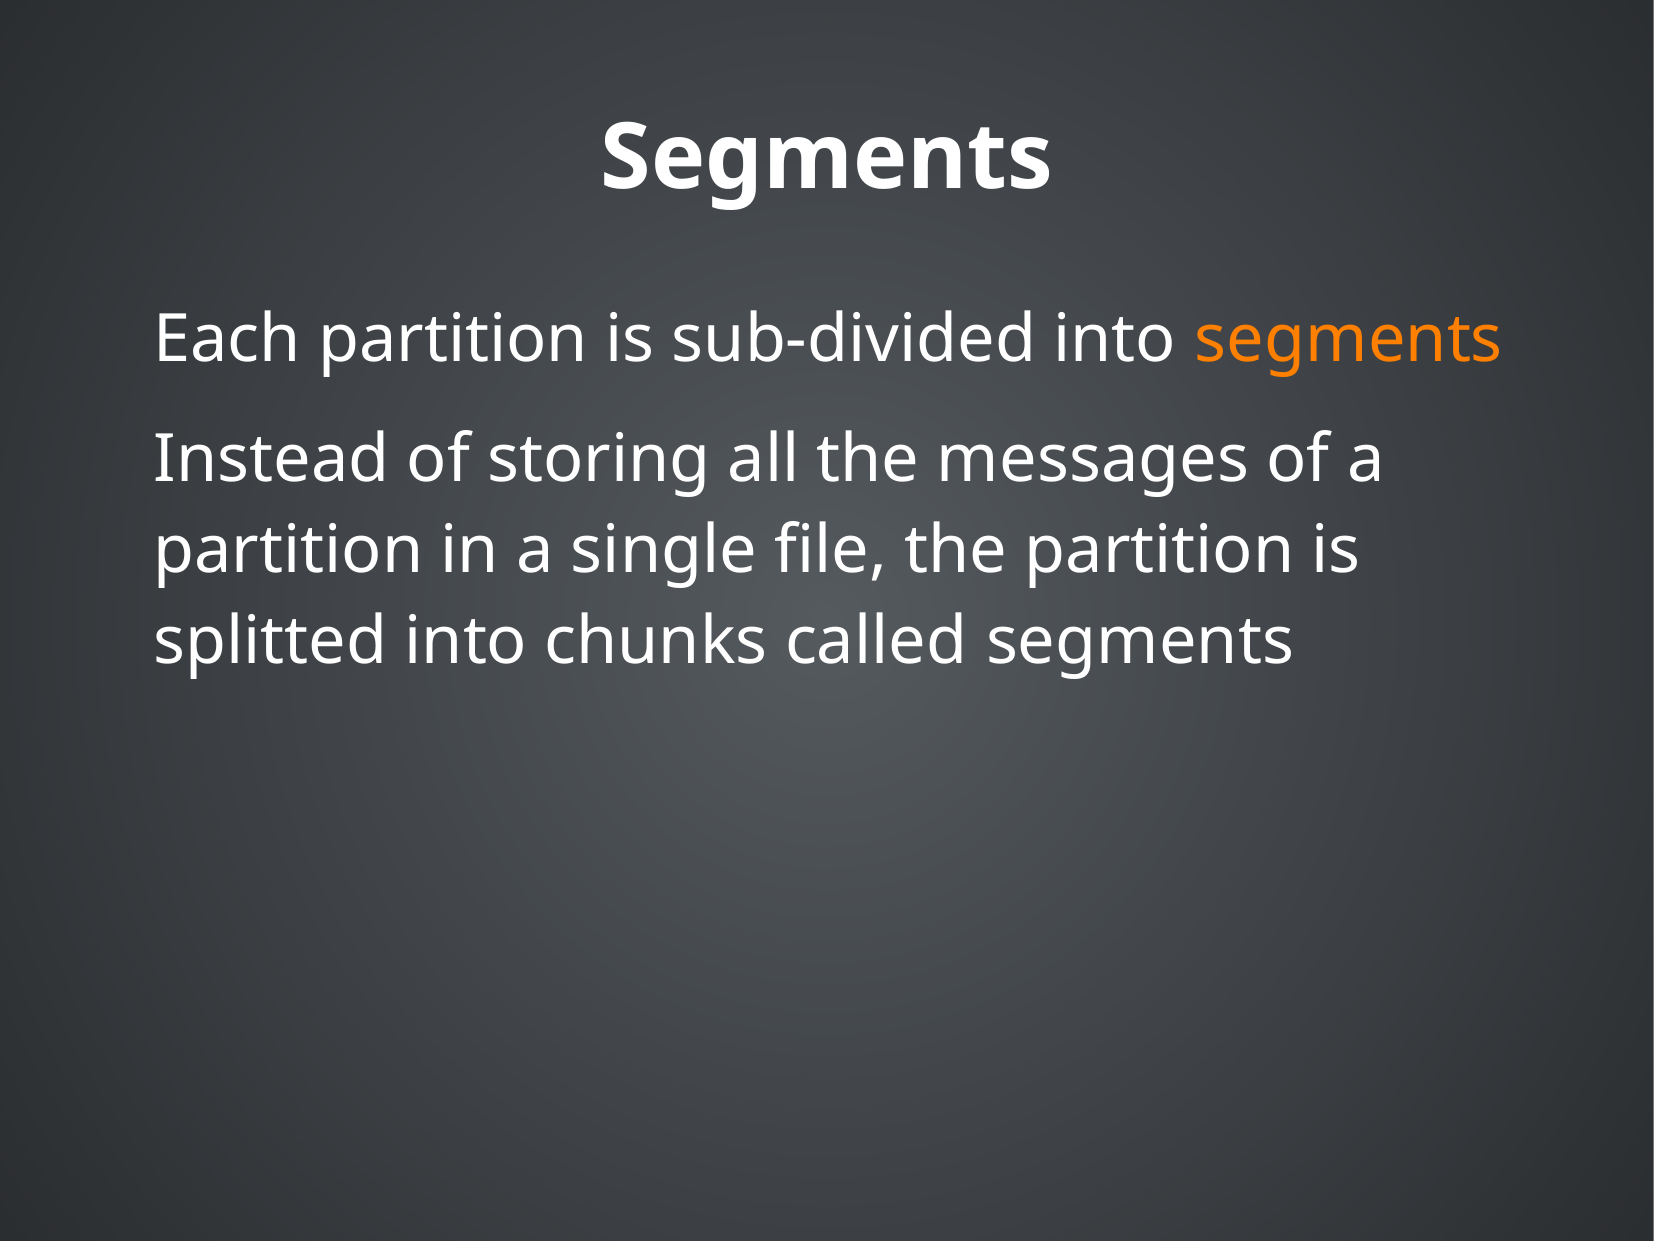

# Segments
Each partition is sub-divided into segments
Instead of storing all the messages of a partition in a single file, the partition is splitted into chunks called segments